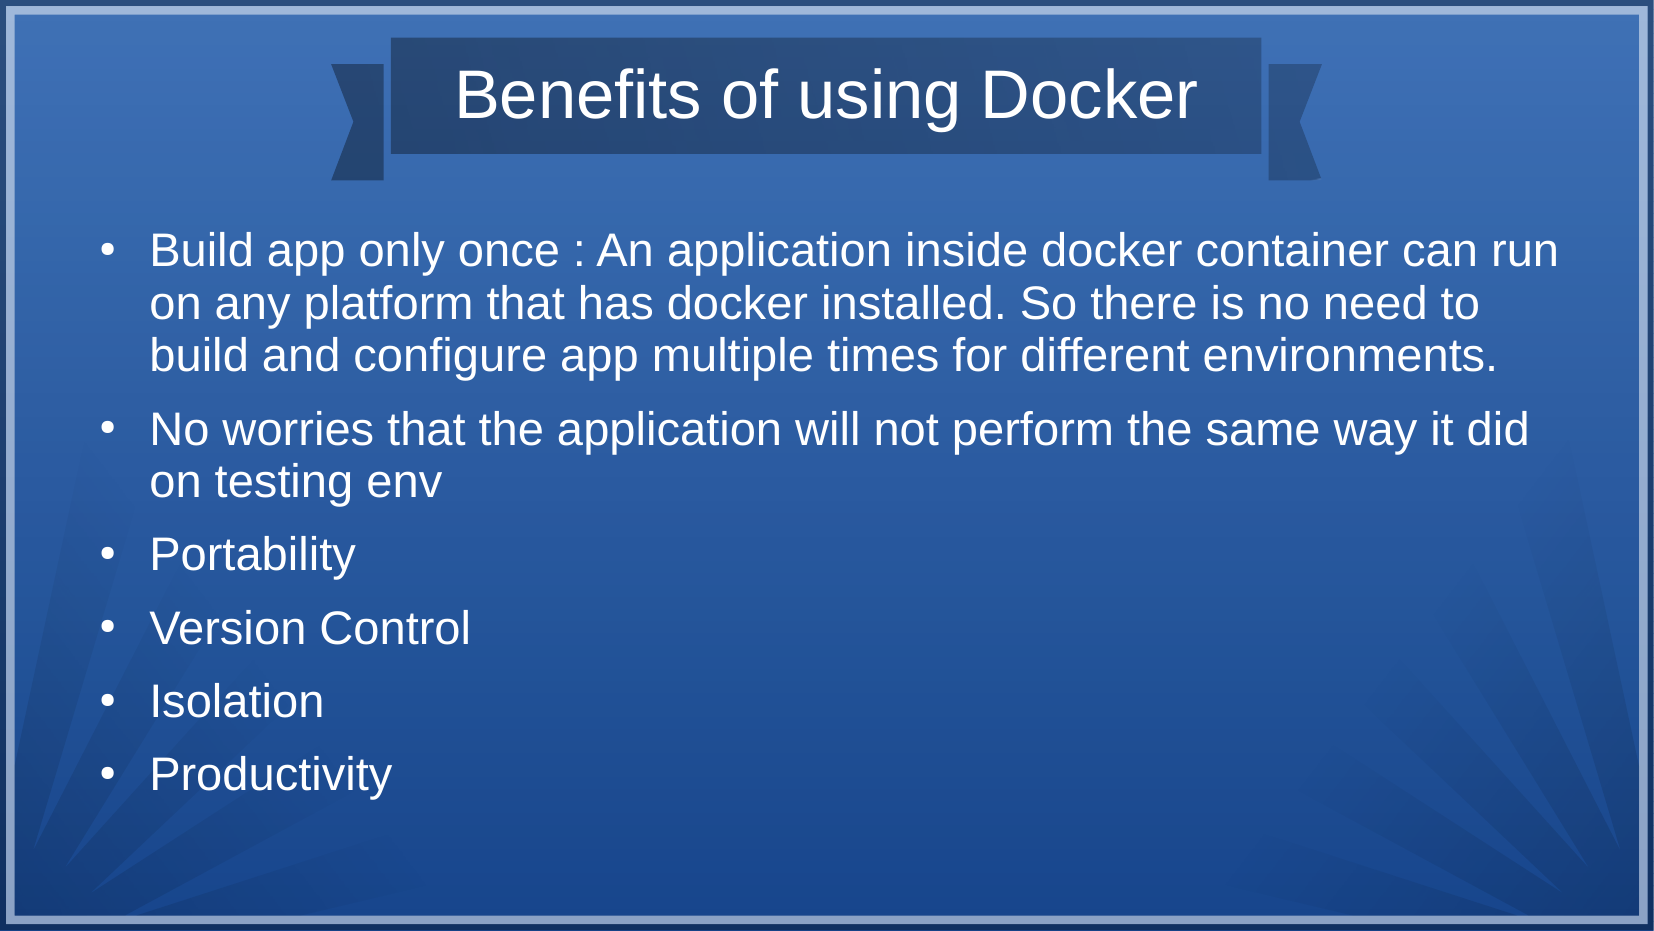

# Benefits of using Docker
Build app only once : An application inside docker container can run on any platform that has docker installed. So there is no need to build and configure app multiple times for different environments.
No worries that the application will not perform the same way it did on testing env
Portability
Version Control
Isolation
Productivity